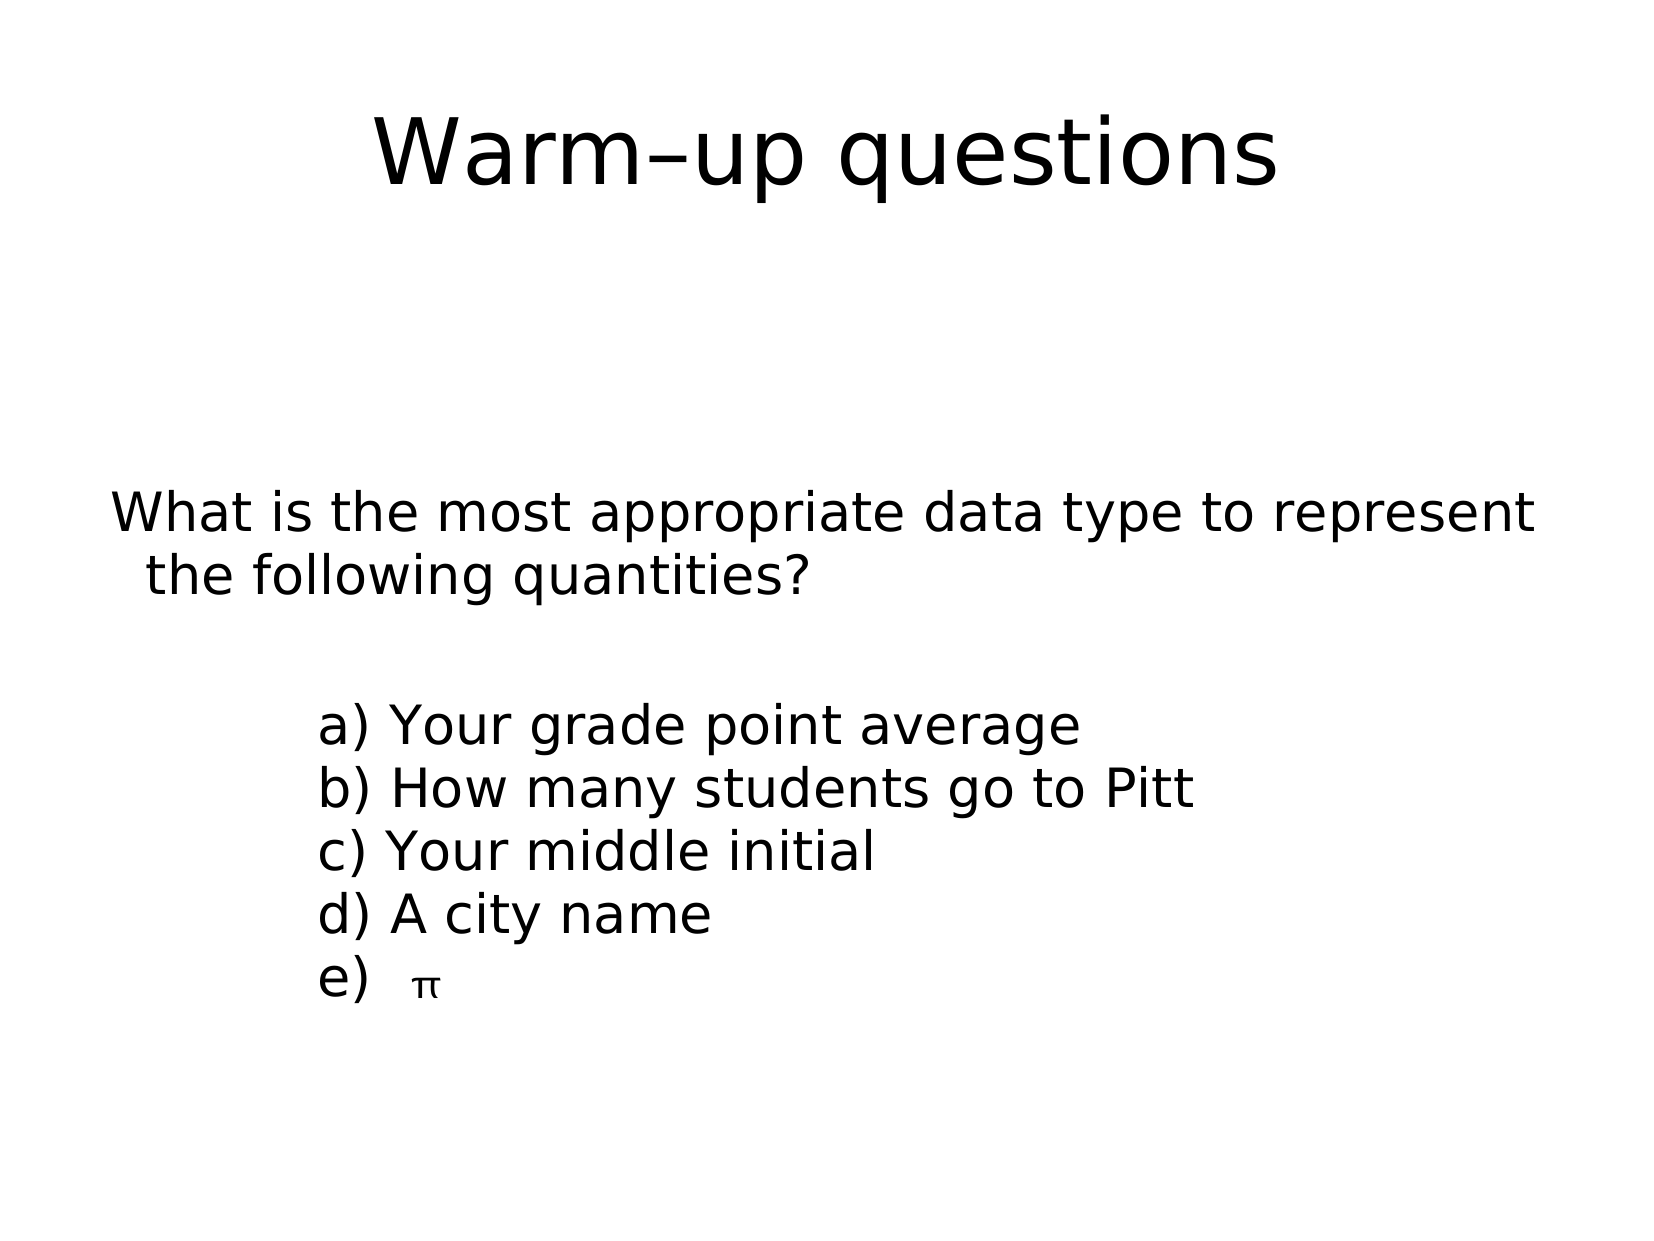

# Warm–up questions
What is the most appropriate data type to represent the following quantities?
 a) Your grade point average
 b) How many students go to Pitt
 c) Your middle initial
 d) A city name
 e)